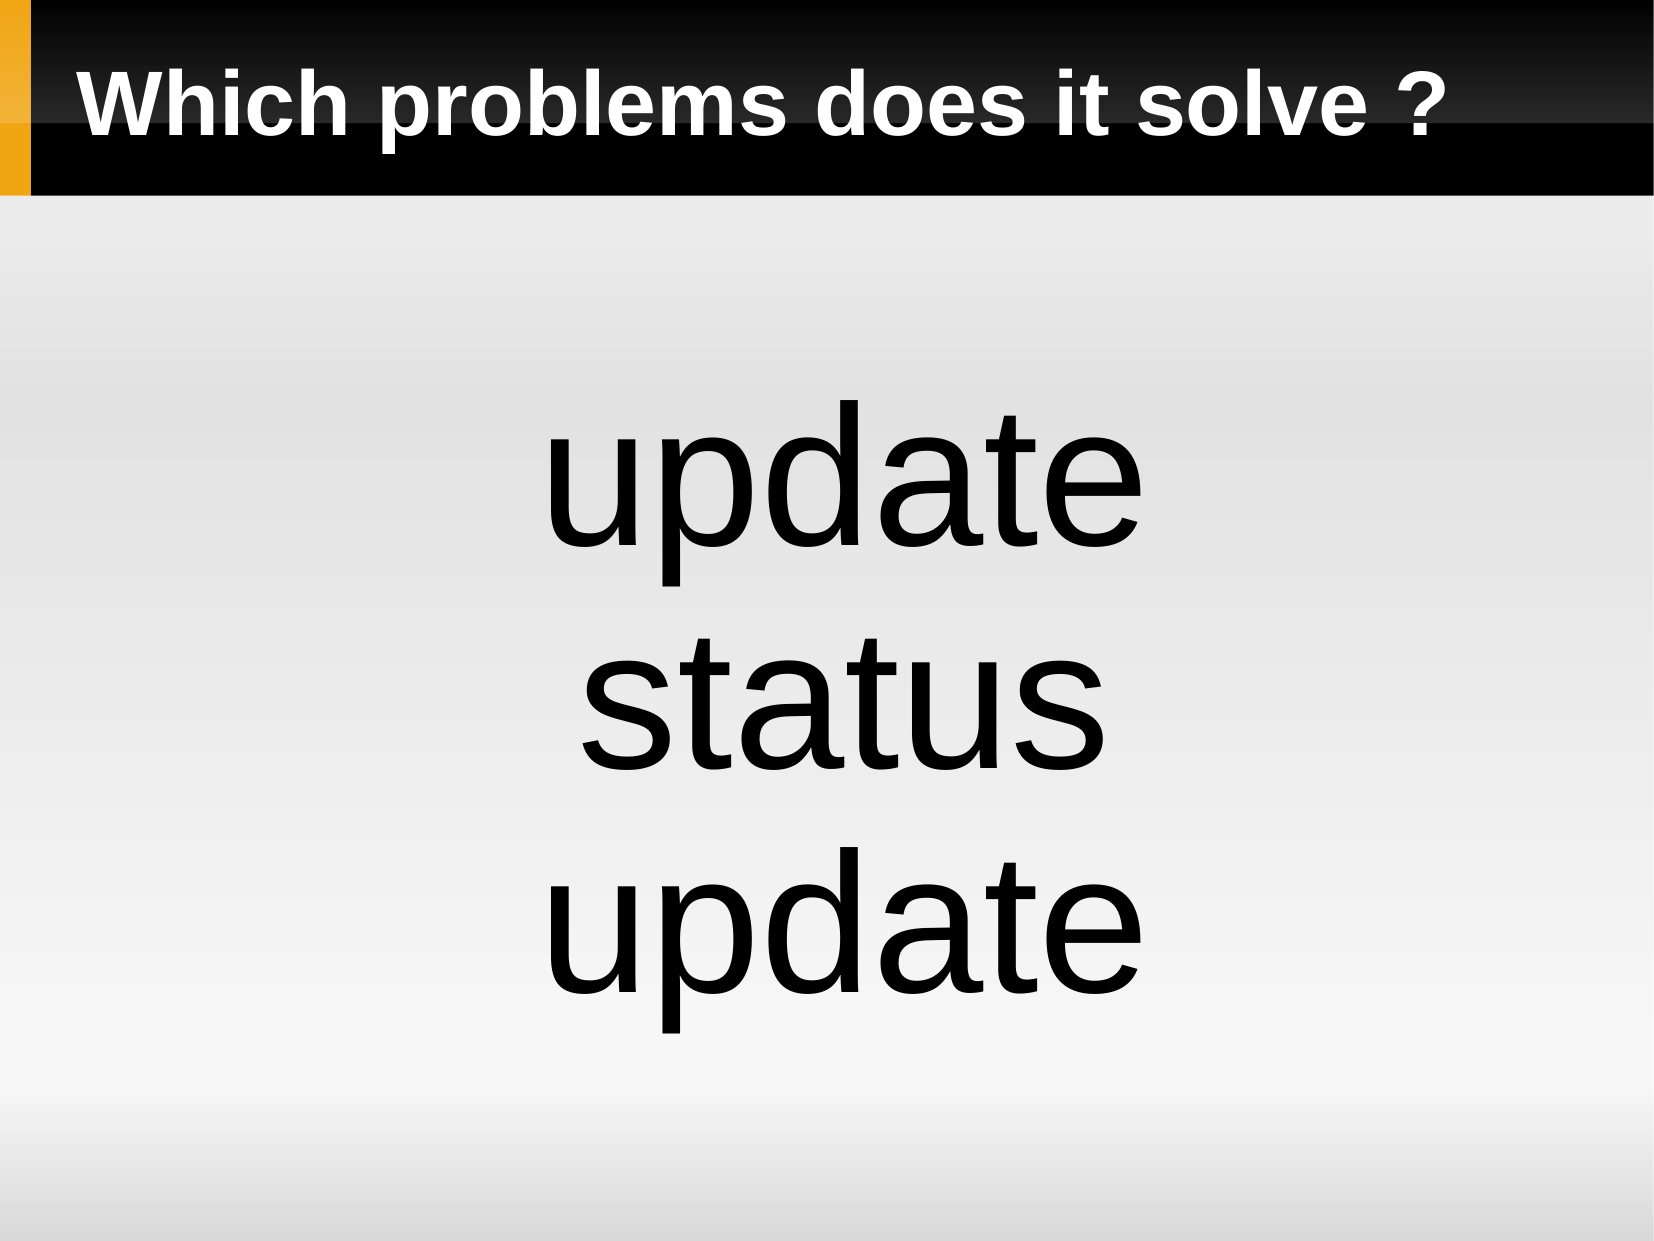

# Which problems does it solve ?
update
status
update